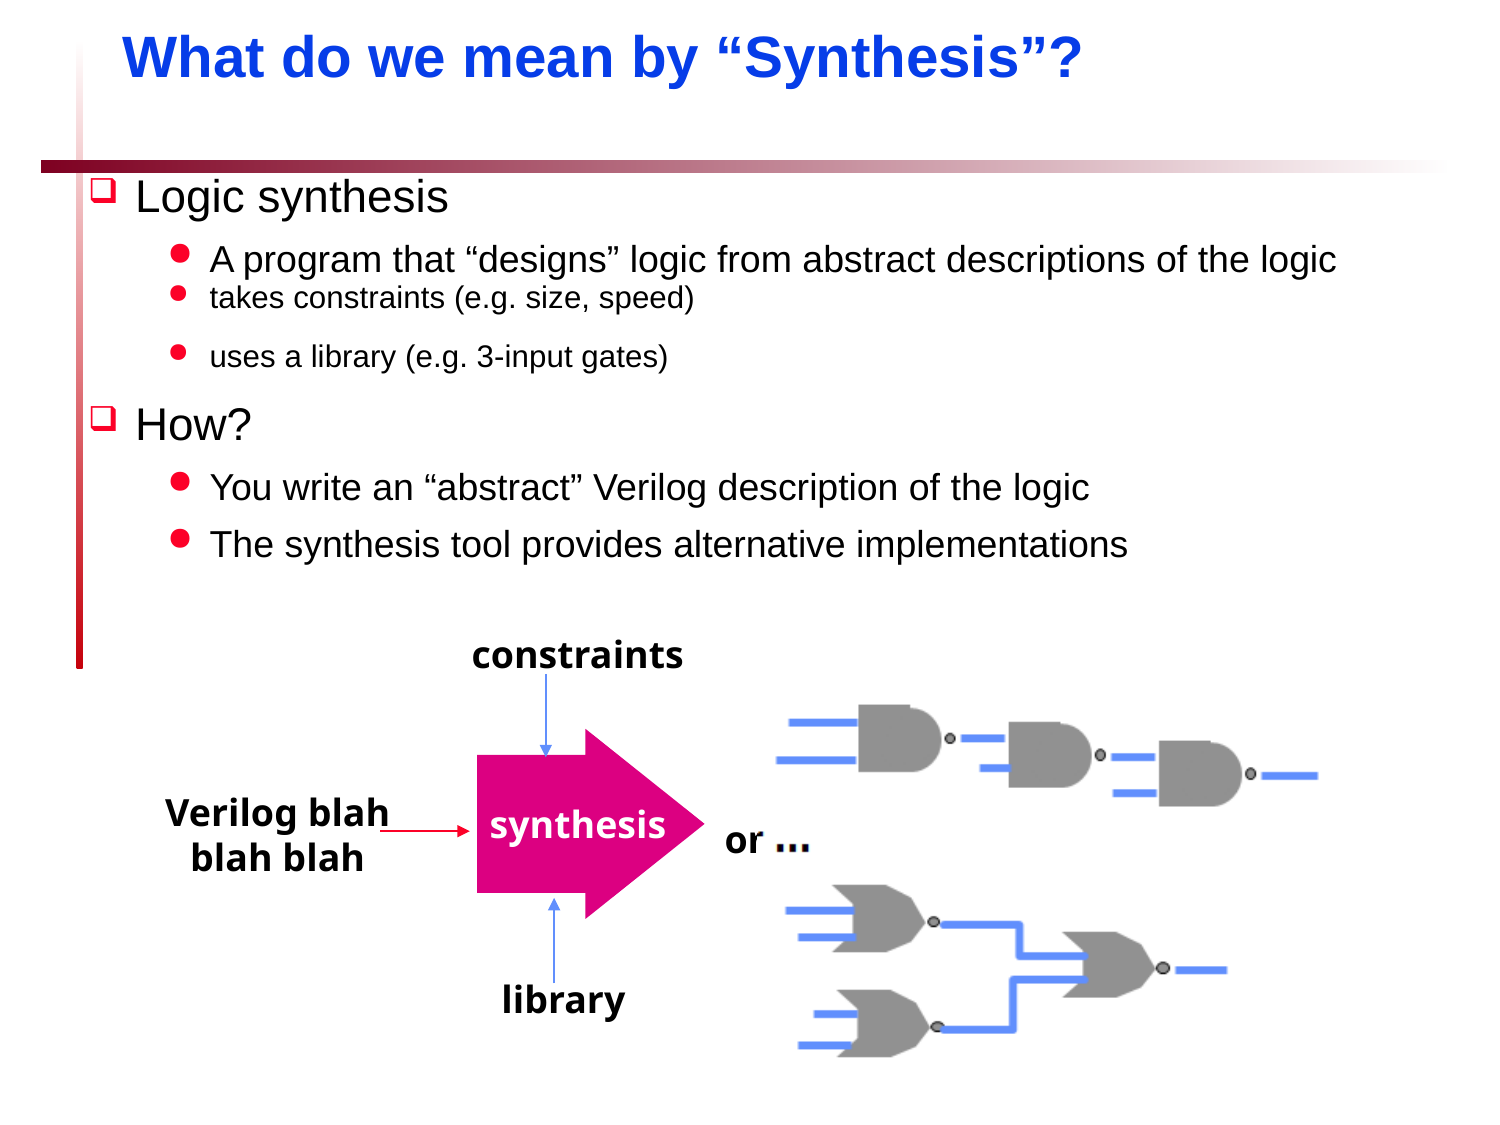

# What do we mean by “Synthesis”?
Logic synthesis
A program that “designs” logic from abstract descriptions of the logic
takes constraints (e.g. size, speed)
uses a library (e.g. 3-input gates)
How?
You write an “abstract” Verilog description of the logic
The synthesis tool provides alternative implementations
constraints
Verilog blah blah blah
synthesis
or …
library